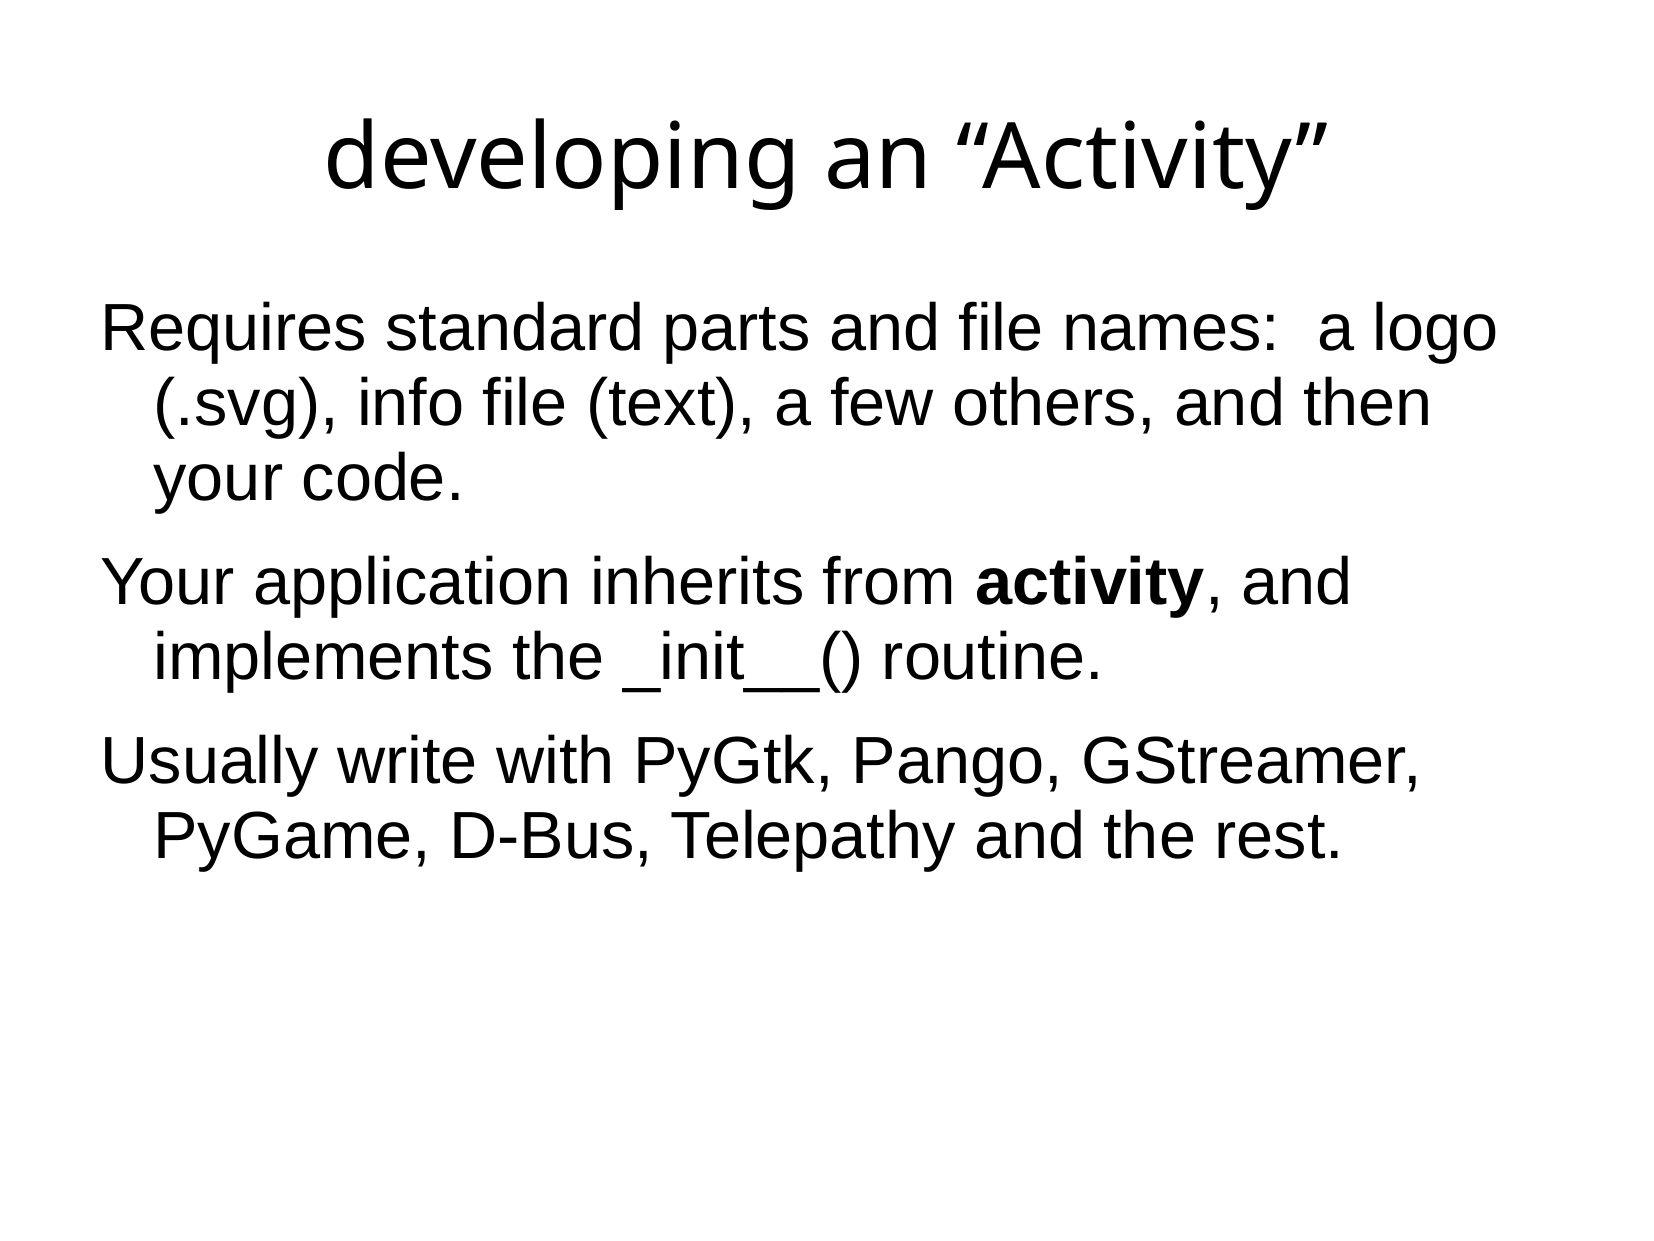

# developing an “Activity”
Requires standard parts and file names: a logo (.svg), info file (text), a few others, and then your code.
Your application inherits from activity, and implements the _init__() routine.
Usually write with PyGtk, Pango, GStreamer, PyGame, D-Bus, Telepathy and the rest.